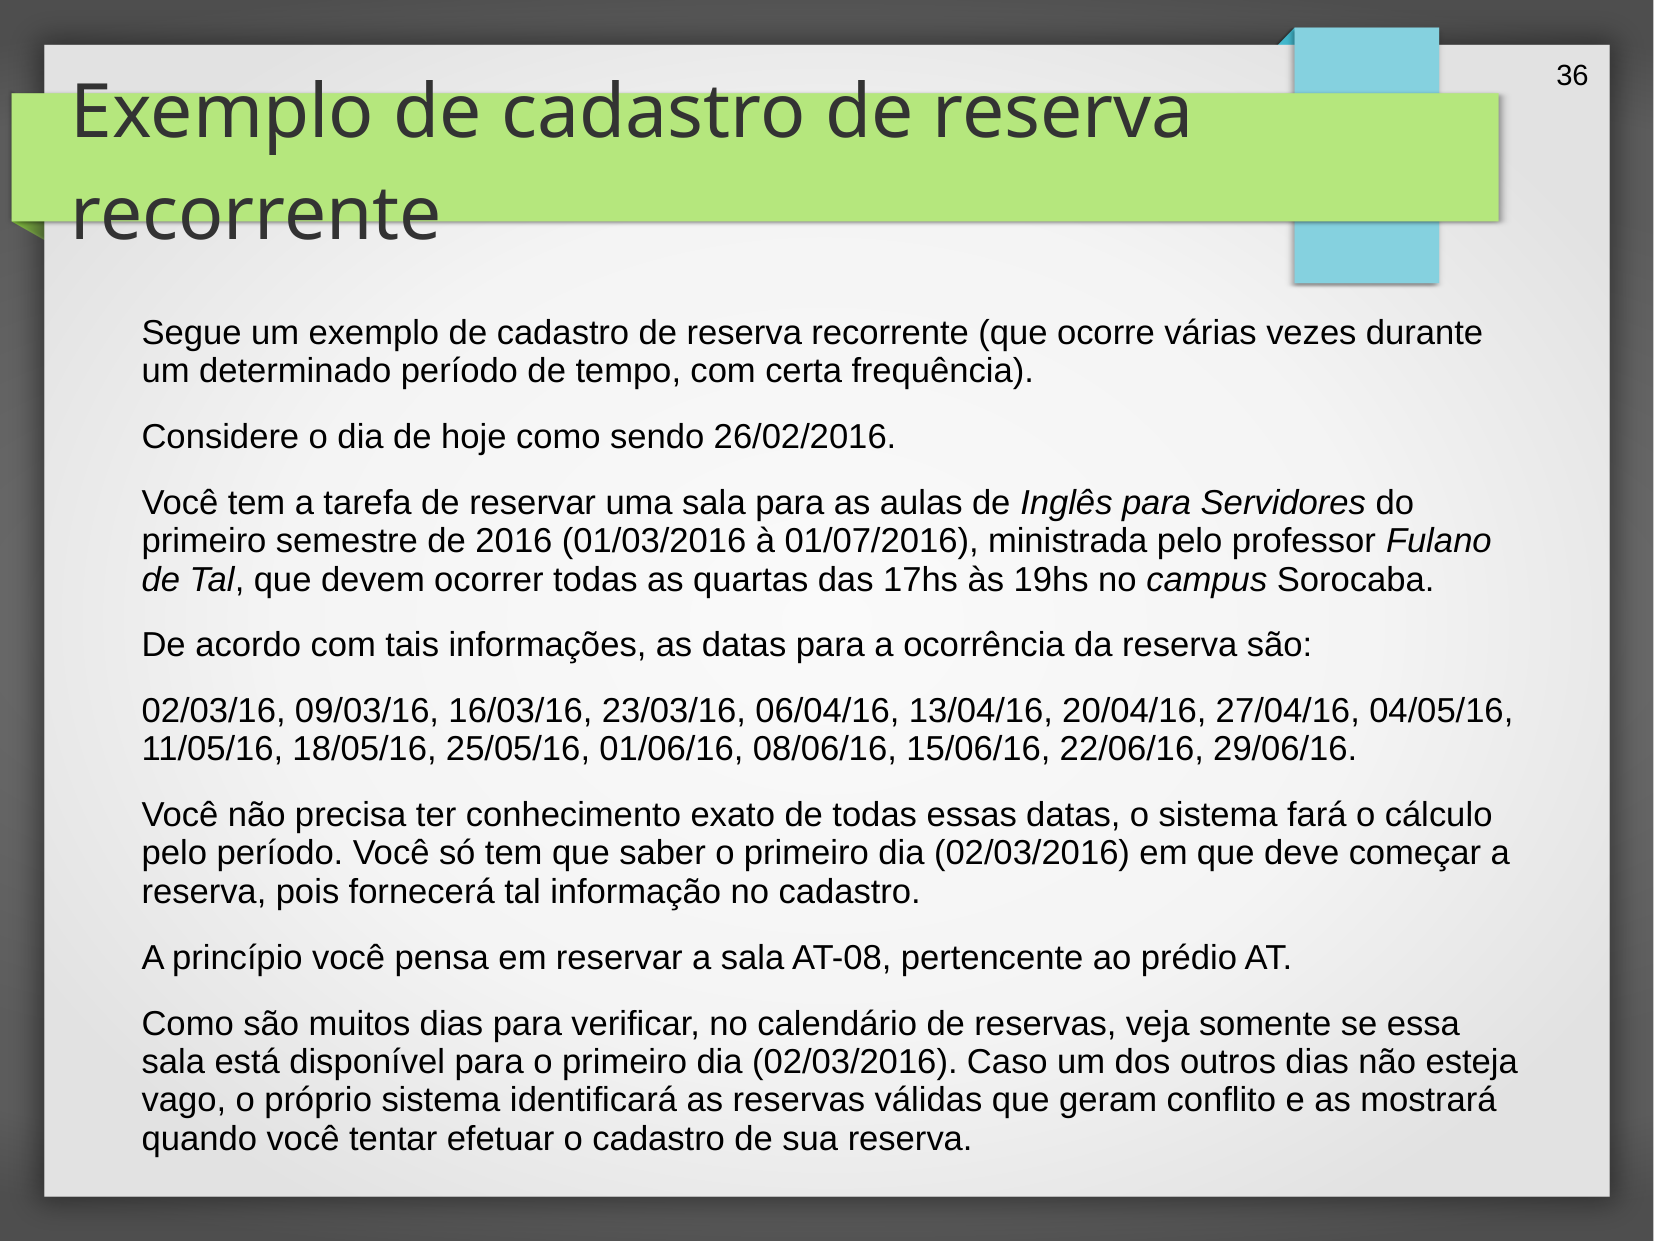

# Exemplo de cadastro de reserva recorrente
36
Segue um exemplo de cadastro de reserva recorrente (que ocorre várias vezes durante um determinado período de tempo, com certa frequência).
Considere o dia de hoje como sendo 26/02/2016.
Você tem a tarefa de reservar uma sala para as aulas de Inglês para Servidores do primeiro semestre de 2016 (01/03/2016 à 01/07/2016), ministrada pelo professor Fulano de Tal, que devem ocorrer todas as quartas das 17hs às 19hs no campus Sorocaba.
De acordo com tais informações, as datas para a ocorrência da reserva são:
02/03/16, 09/03/16, 16/03/16, 23/03/16, 06/04/16, 13/04/16, 20/04/16, 27/04/16, 04/05/16, 11/05/16, 18/05/16, 25/05/16, 01/06/16, 08/06/16, 15/06/16, 22/06/16, 29/06/16.
Você não precisa ter conhecimento exato de todas essas datas, o sistema fará o cálculo pelo período. Você só tem que saber o primeiro dia (02/03/2016) em que deve começar a reserva, pois fornecerá tal informação no cadastro.
A princípio você pensa em reservar a sala AT-08, pertencente ao prédio AT.
Como são muitos dias para verificar, no calendário de reservas, veja somente se essa sala está disponível para o primeiro dia (02/03/2016). Caso um dos outros dias não esteja vago, o próprio sistema identificará as reservas válidas que geram conflito e as mostrará quando você tentar efetuar o cadastro de sua reserva.